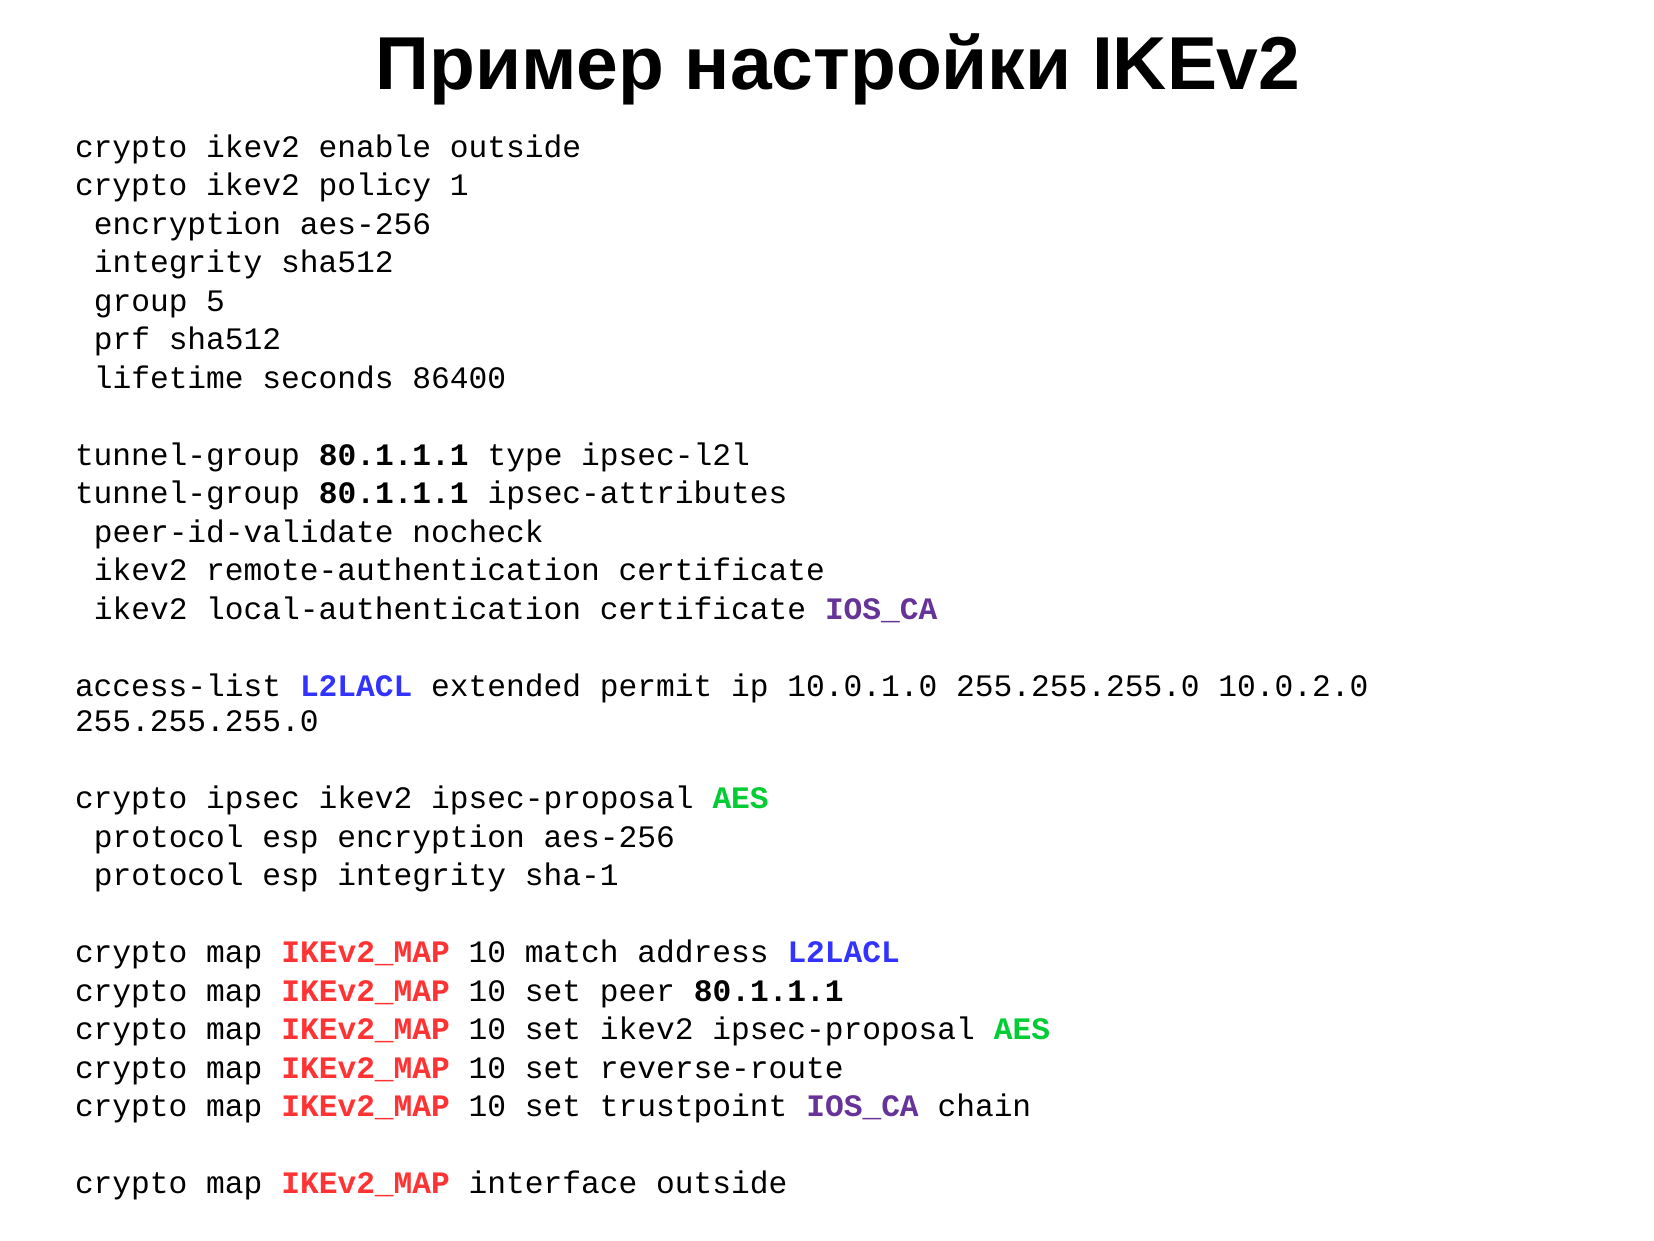

Пример настройки IKEv2
# crypto ikev2 enable outside
crypto ikev2 policy 1
 encryption aes-256
 integrity sha512
 group 5
 prf sha512
 lifetime seconds 86400
tunnel-group 80.1.1.1 type ipsec-l2l
tunnel-group 80.1.1.1 ipsec-attributes
 peer-id-validate nocheck
 ikev2 remote-authentication certificate
 ikev2 local-authentication certificate IOS_CA
access-list L2LACL extended permit ip 10.0.1.0 255.255.255.0 10.0.2.0 255.255.255.0
crypto ipsec ikev2 ipsec-proposal AES
 protocol esp encryption aes-256
 protocol esp integrity sha-1
crypto map IKEv2_MAP 10 match address L2LACL
crypto map IKEv2_MAP 10 set peer 80.1.1.1
crypto map IKEv2_MAP 10 set ikev2 ipsec-proposal AES
crypto map IKEv2_MAP 10 set reverse-route
crypto map IKEv2_MAP 10 set trustpoint IOS_CA chain
crypto map IKEv2_MAP interface outside